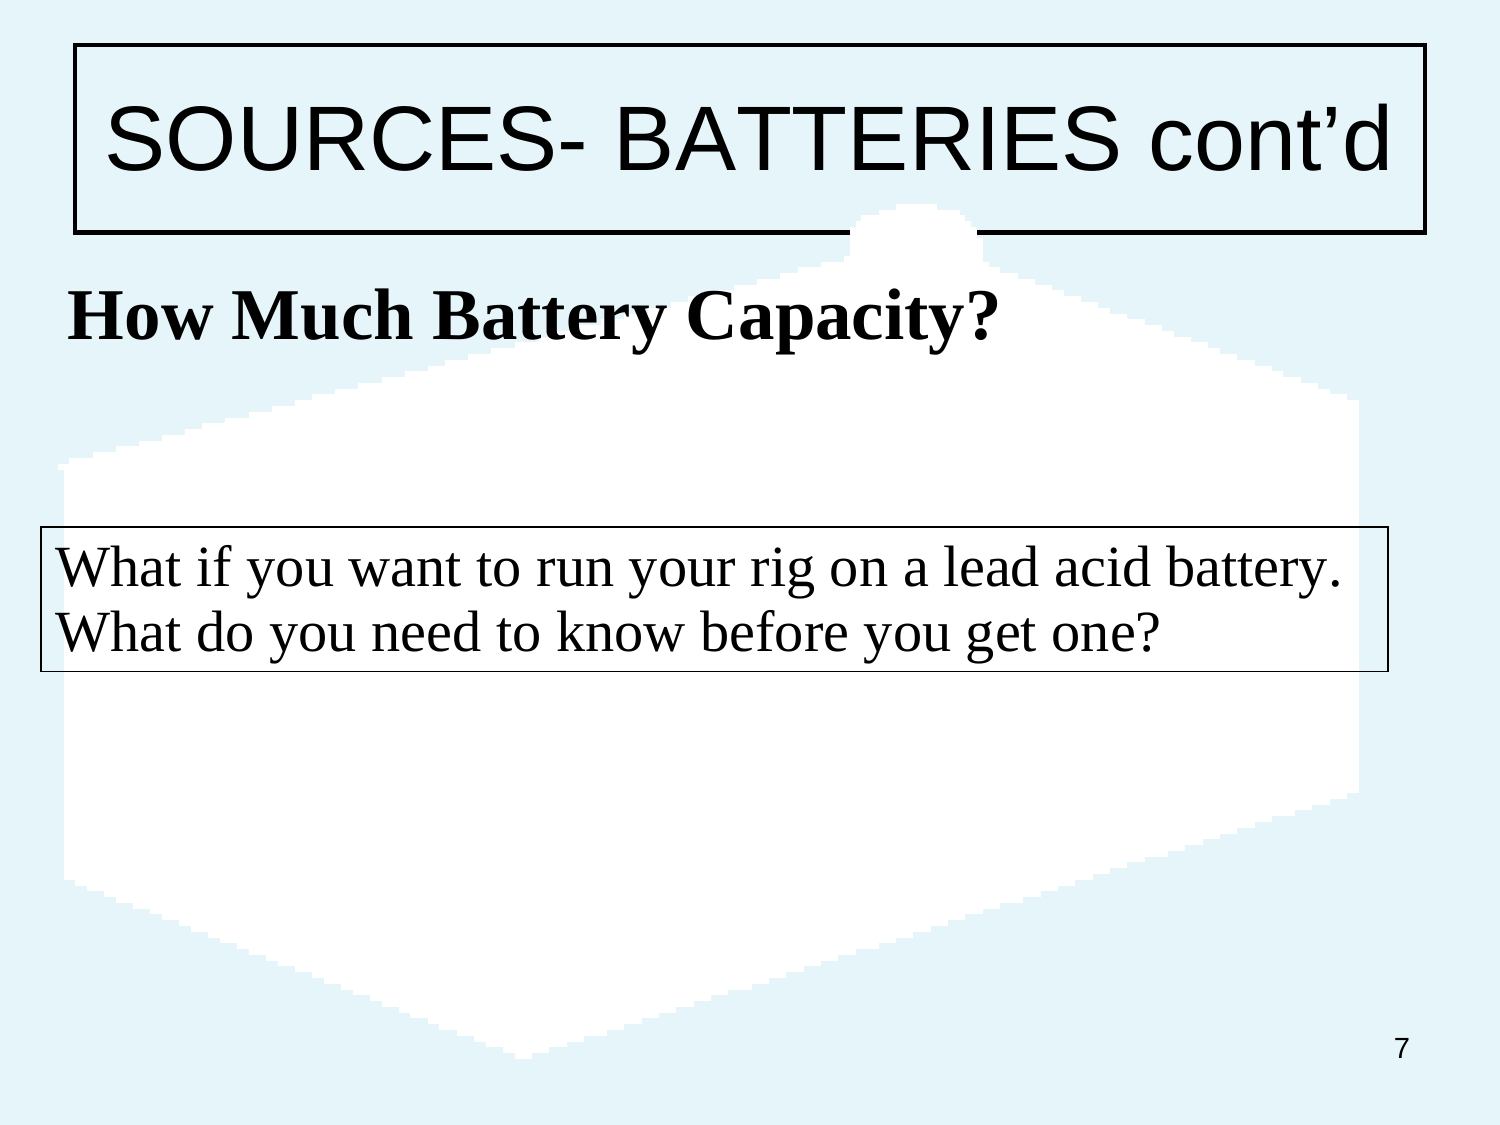

# SOURCES- BATTERIES cont’d
How Much Battery Capacity?
What if you want to run your rig on a lead acid battery. What do you need to know before you get one?
7